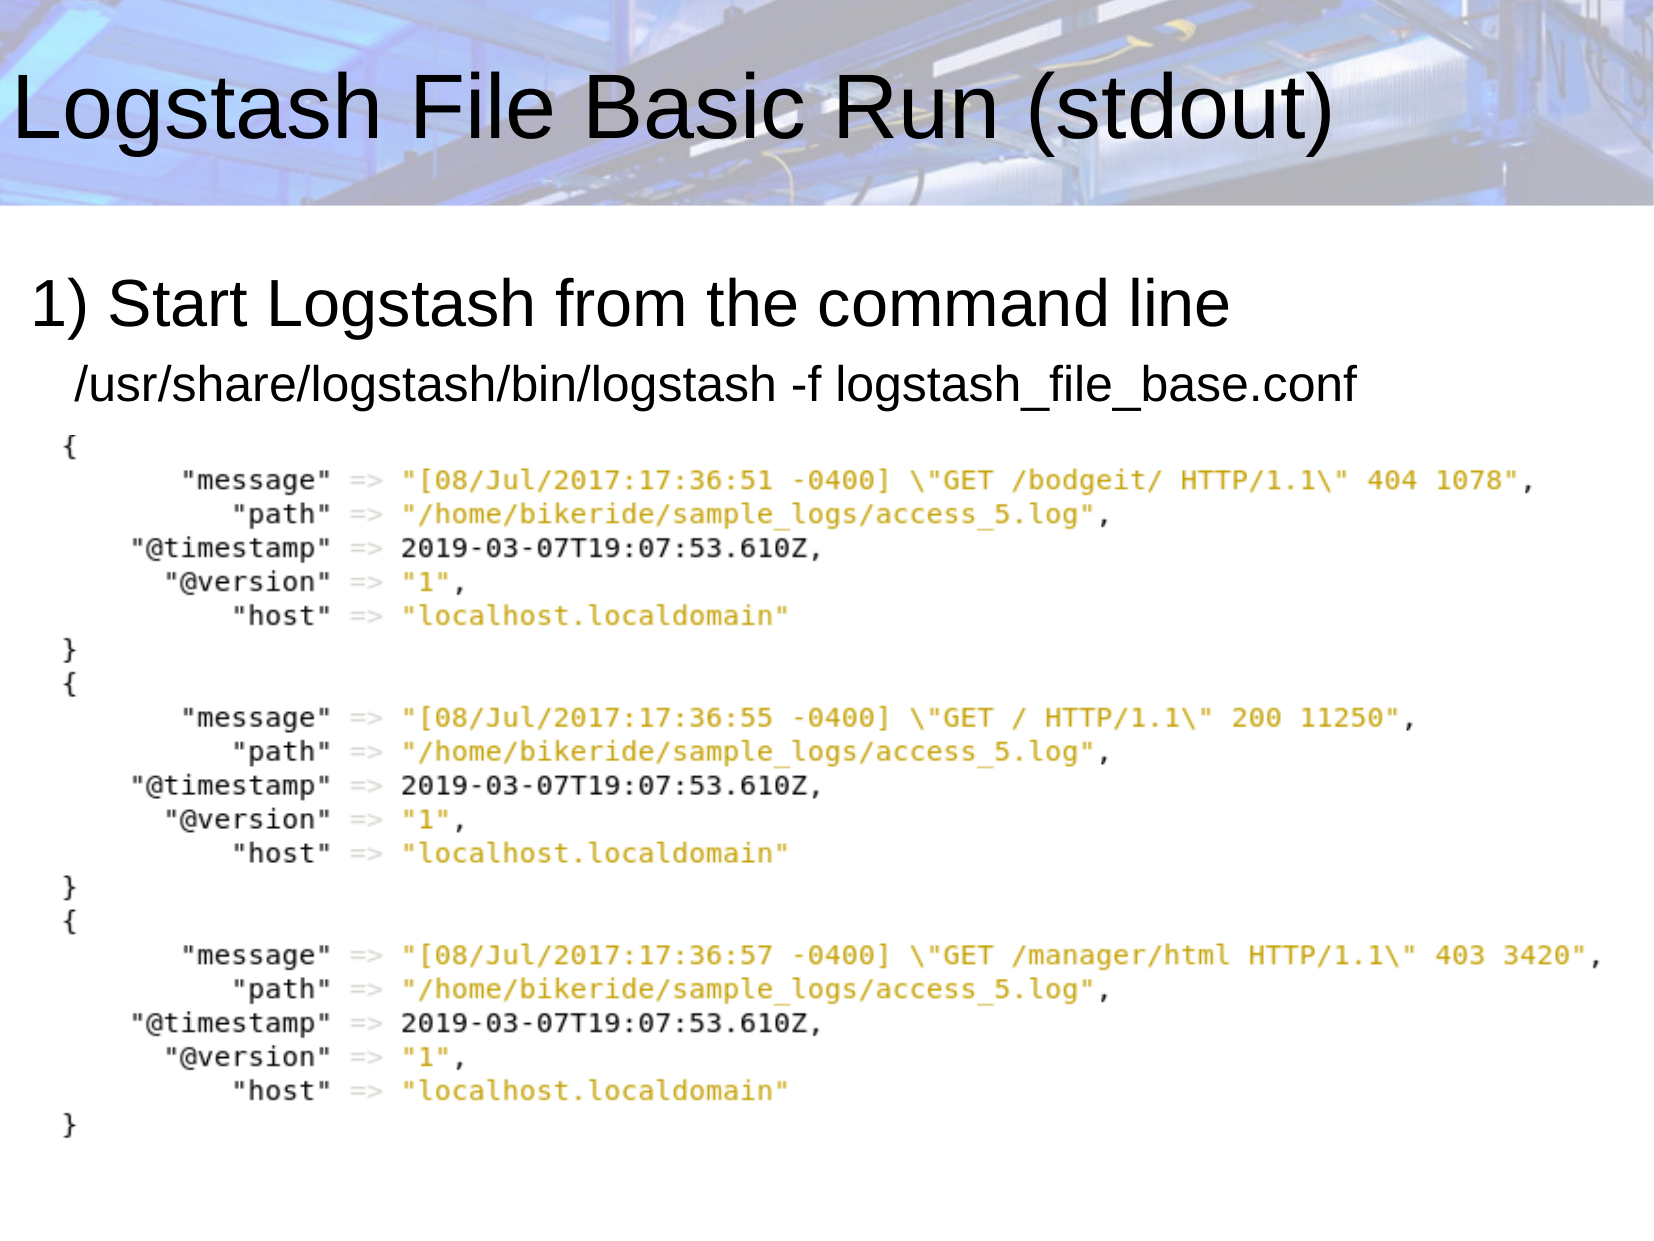

# Logstash File Basic Run (stdout)
 Start Logstash from the command line
/usr/share/logstash/bin/logstash -f logstash_file_base.conf